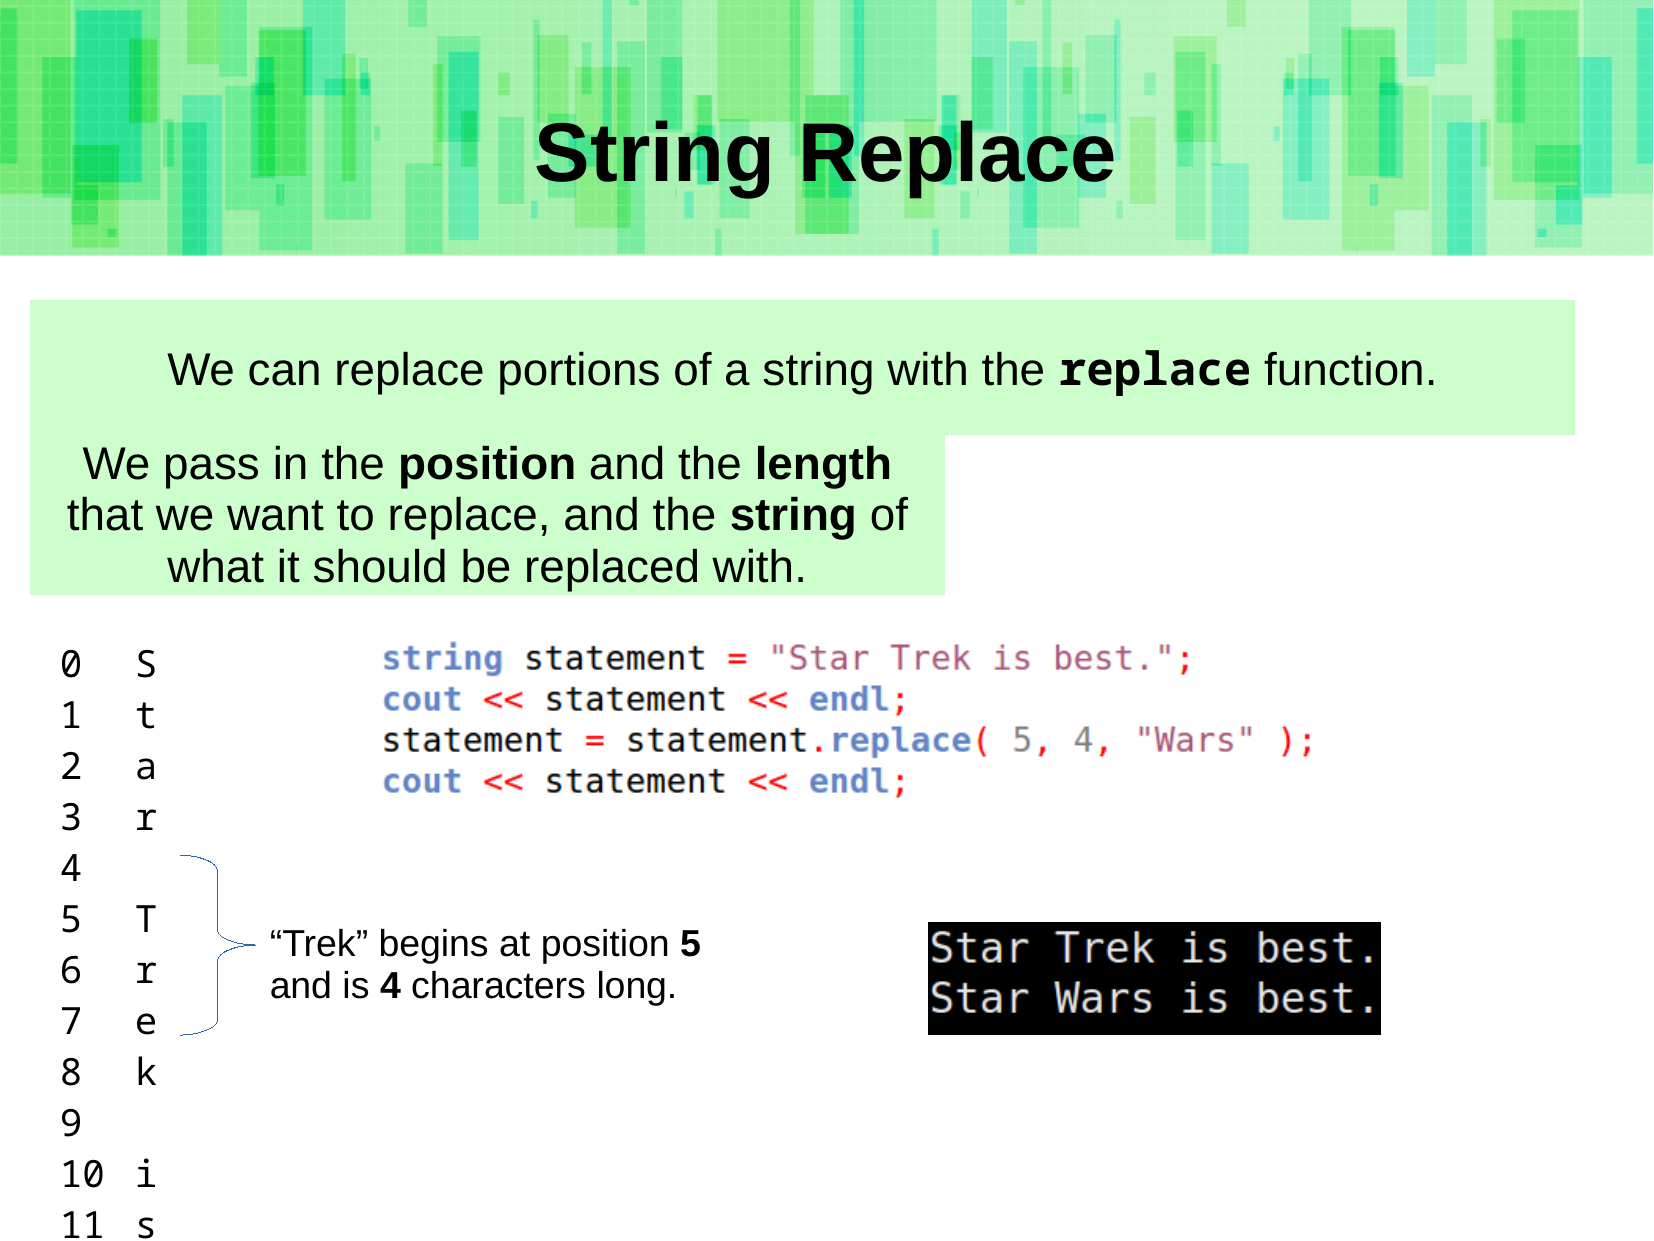

# String Replace
We can replace portions of a string with the replace function.
We pass in the position and the length that we want to replace, and the string of what it should be replaced with.
0	S
1	t
2	a
3	r
4
5	T
6	r
7	e
8	k
9
10	i
11	s
“Trek” begins at position 5 and is 4 characters long.